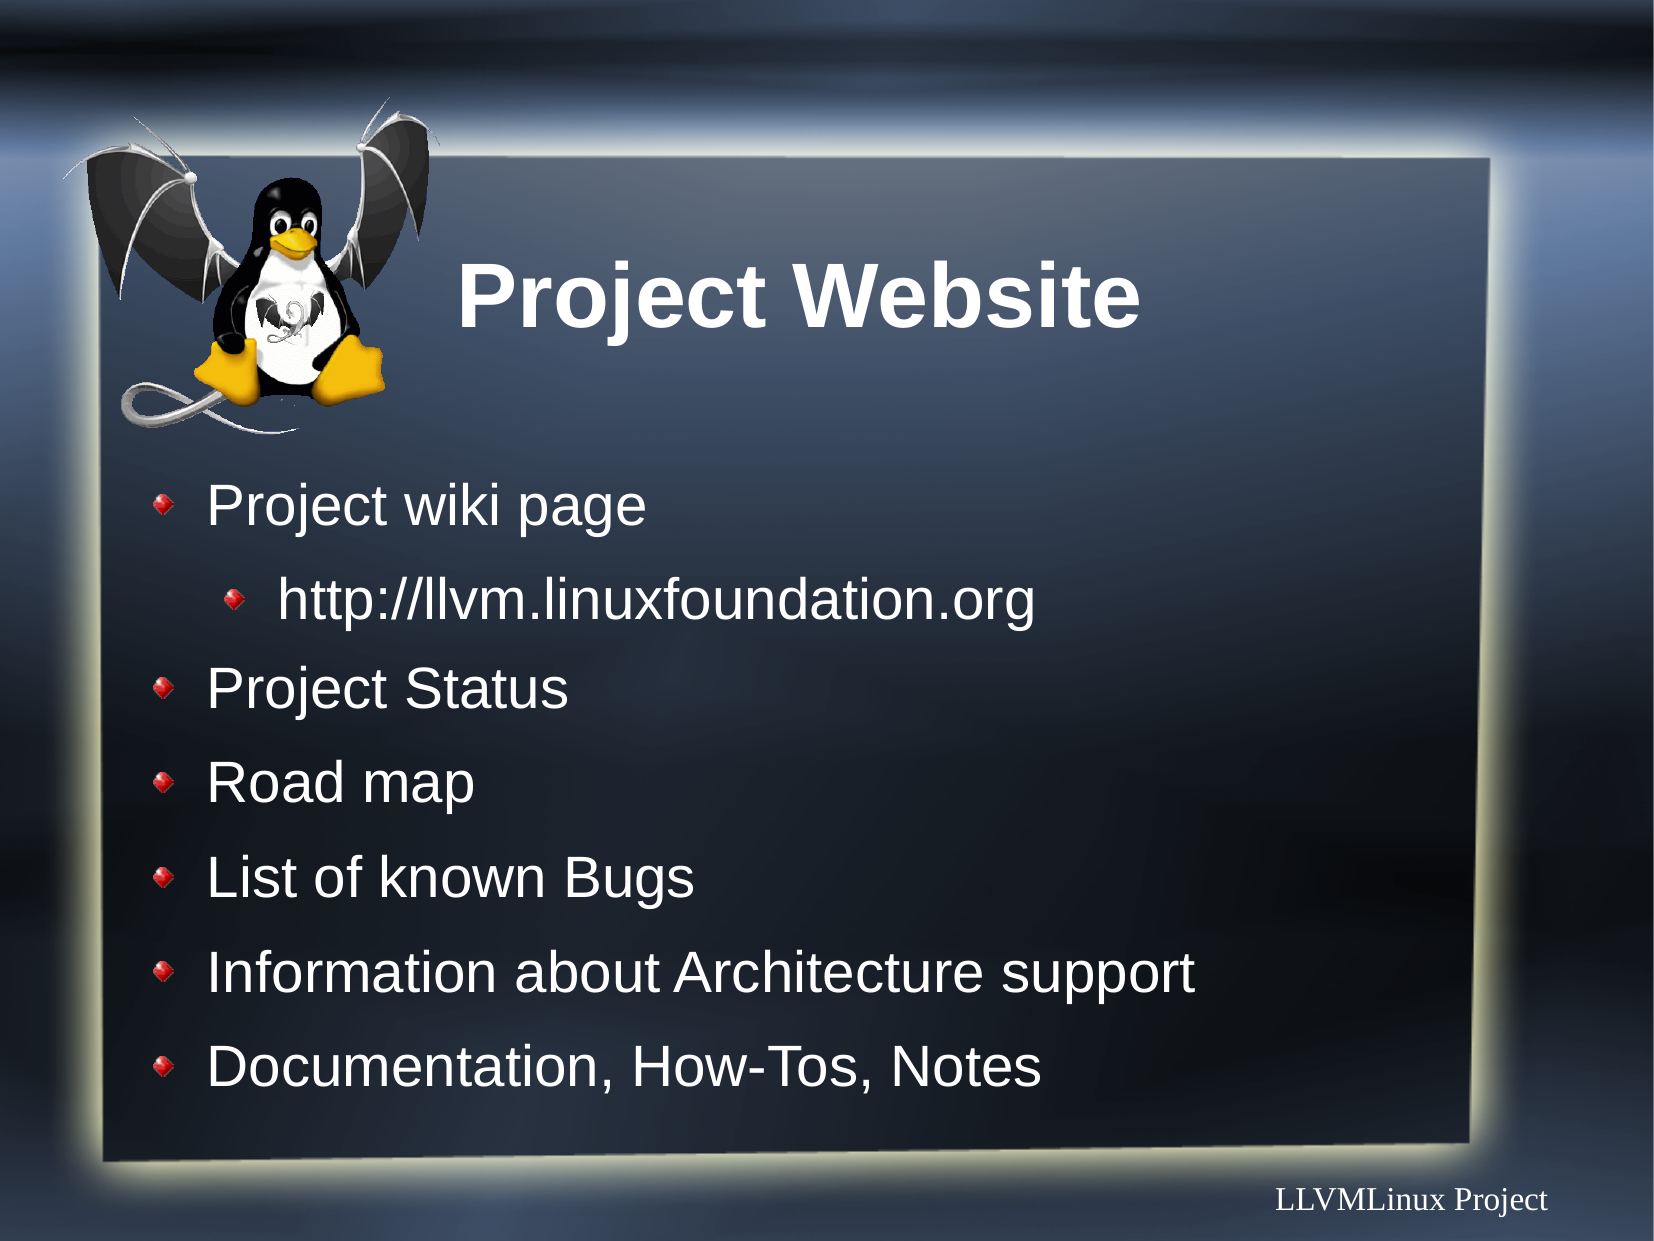

# Project Website
Project wiki page
http://llvm.linuxfoundation.org
Project Status
Road map
List of known Bugs
Information about Architecture support
Documentation, How-Tos, Notes